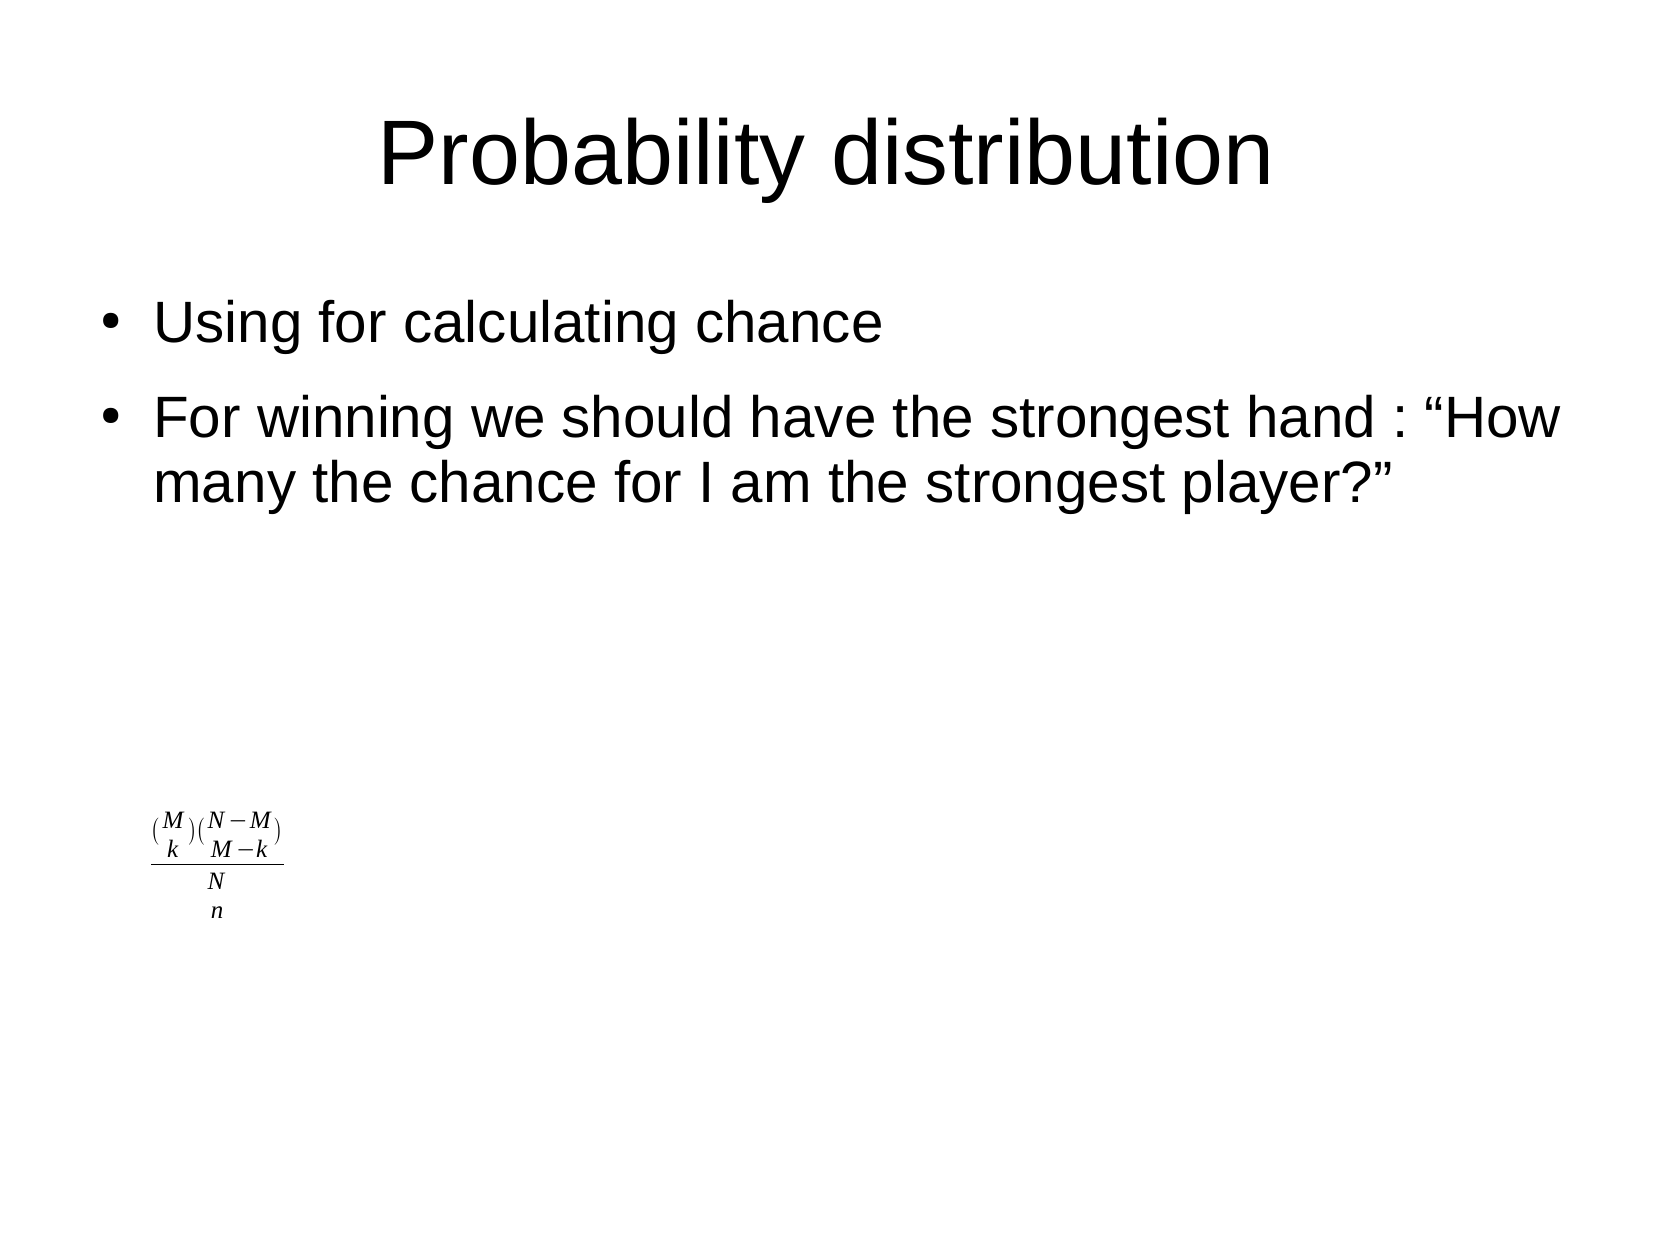

# Probability distribution
Using for calculating chance
For winning we should have the strongest hand : “How many the chance for I am the strongest player?”